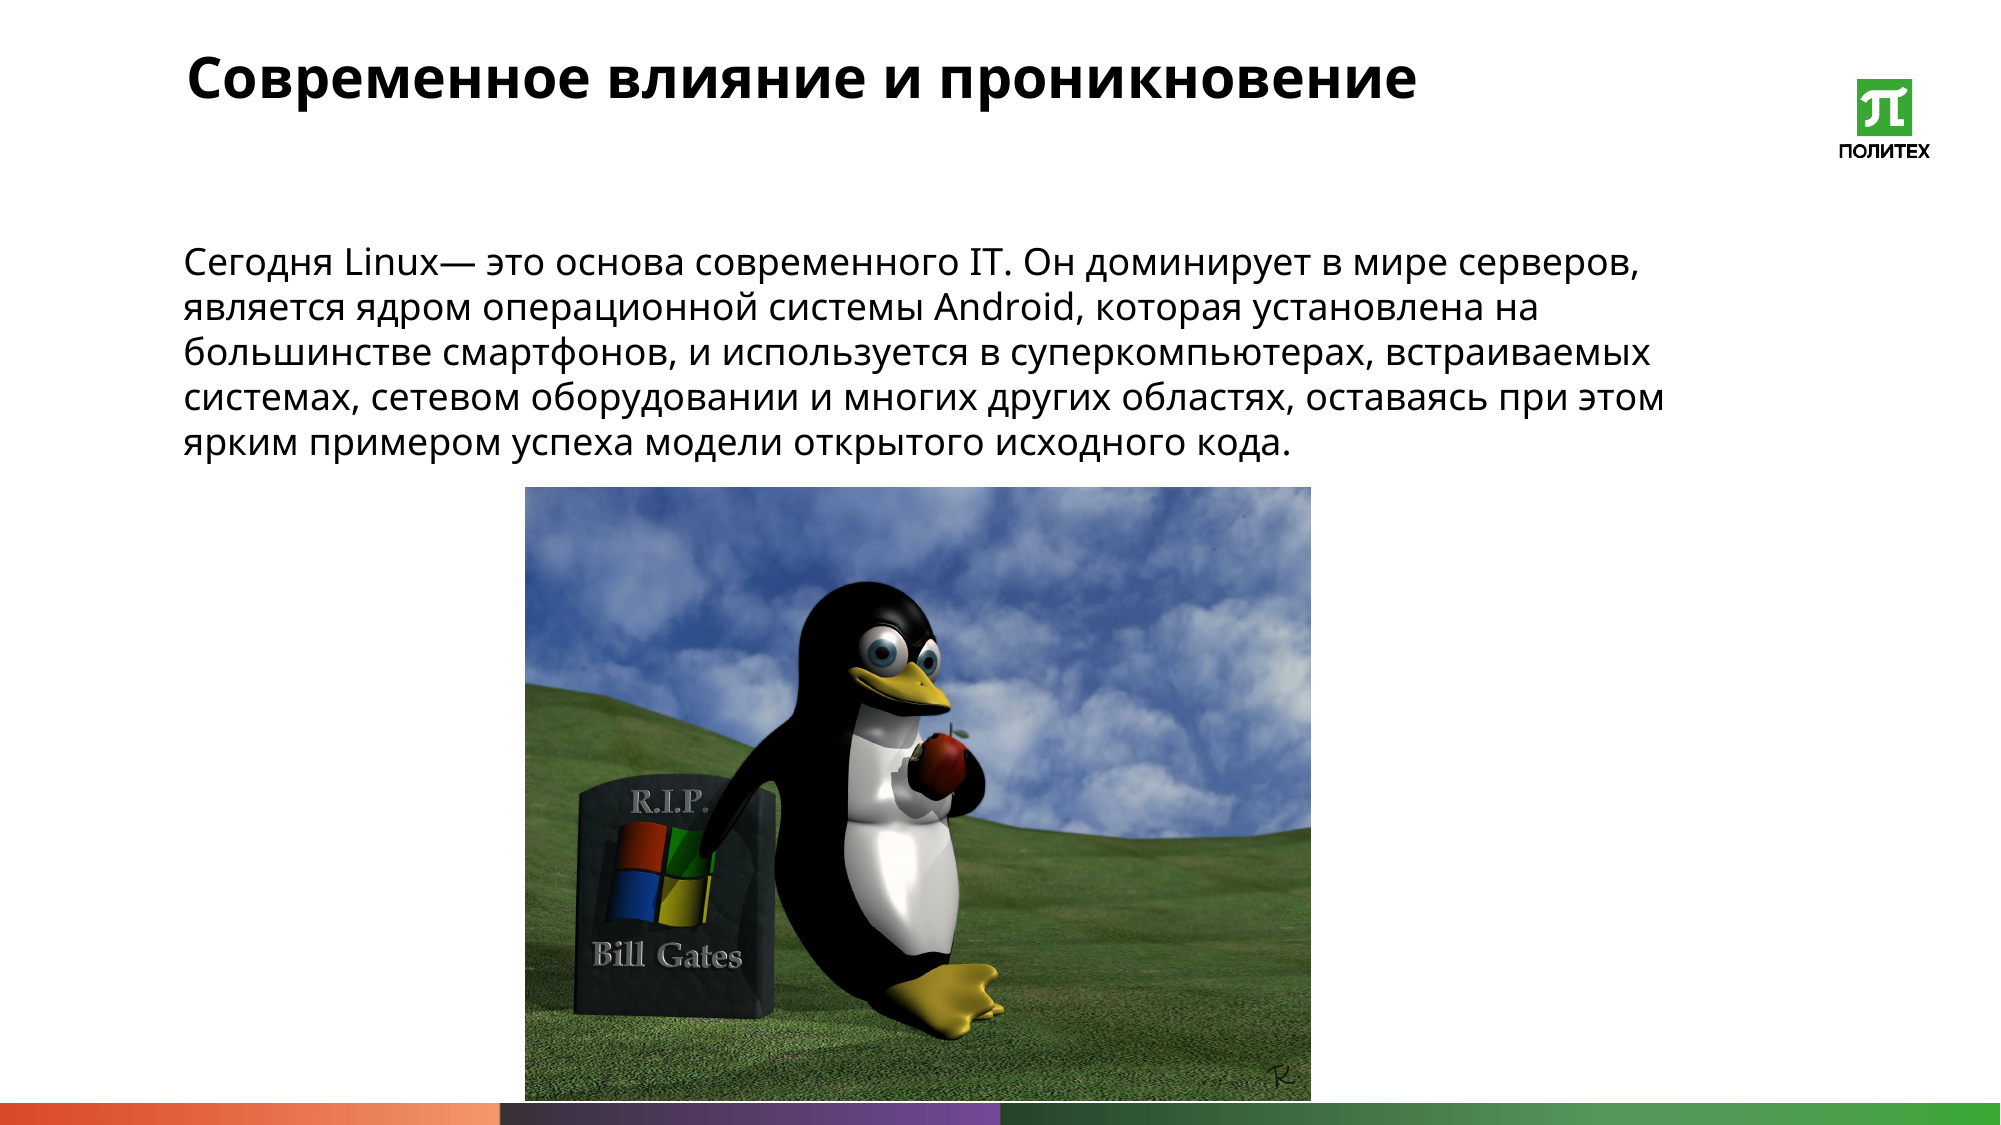

# Современное влияние и проникновение
Сегодня Linux— это основа современного IT. Он доминирует в мире серверов, является ядром операционной системы Android, которая установлена на большинстве смартфонов, и используется в суперкомпьютерах, встраиваемых системах, сетевом оборудовании и многих других областях, оставаясь при этом ярким примером успеха модели открытого исходного кода.